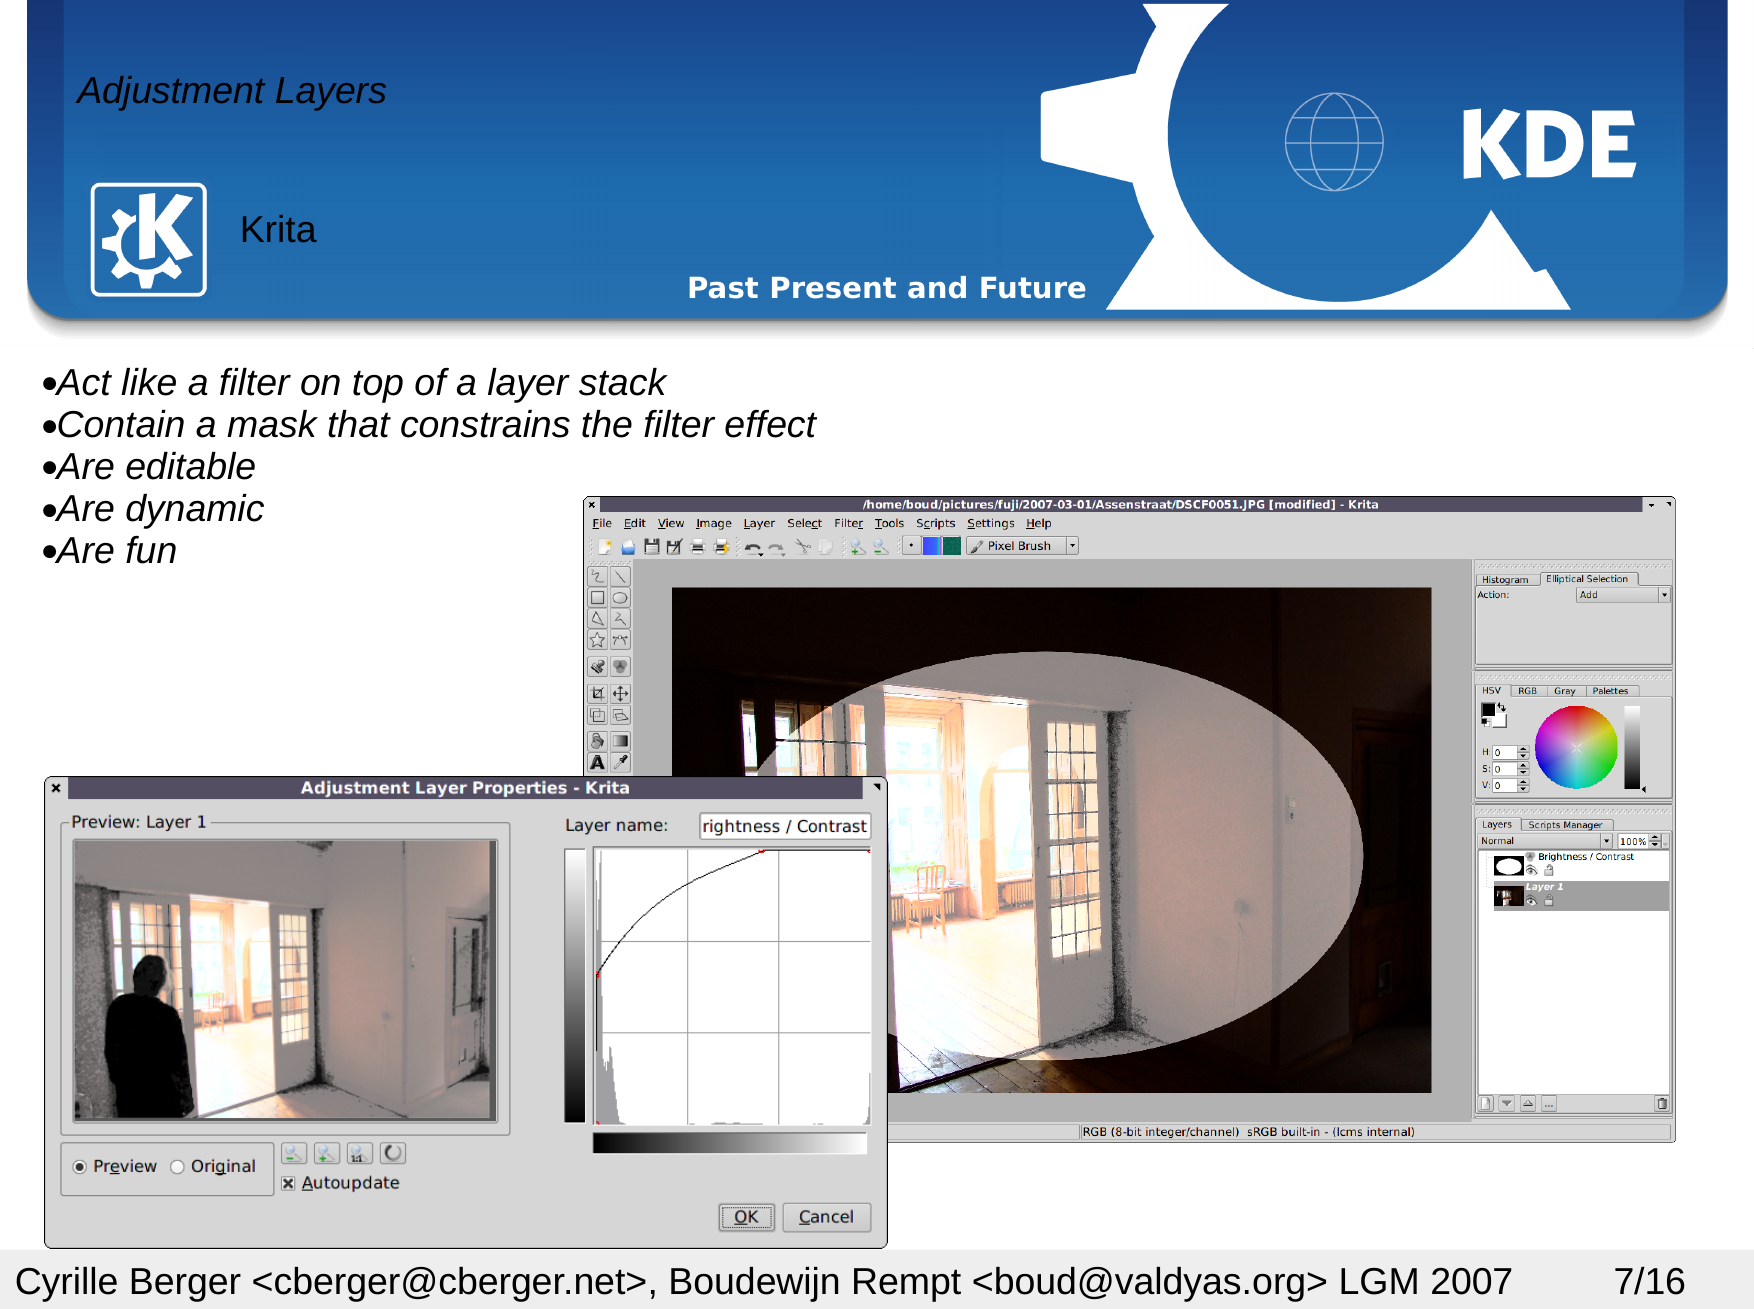

Adjustment Layers
Act like a filter on top of a layer stack
Contain a mask that constrains the filter effect
Are editable
Are dynamic
Are fun